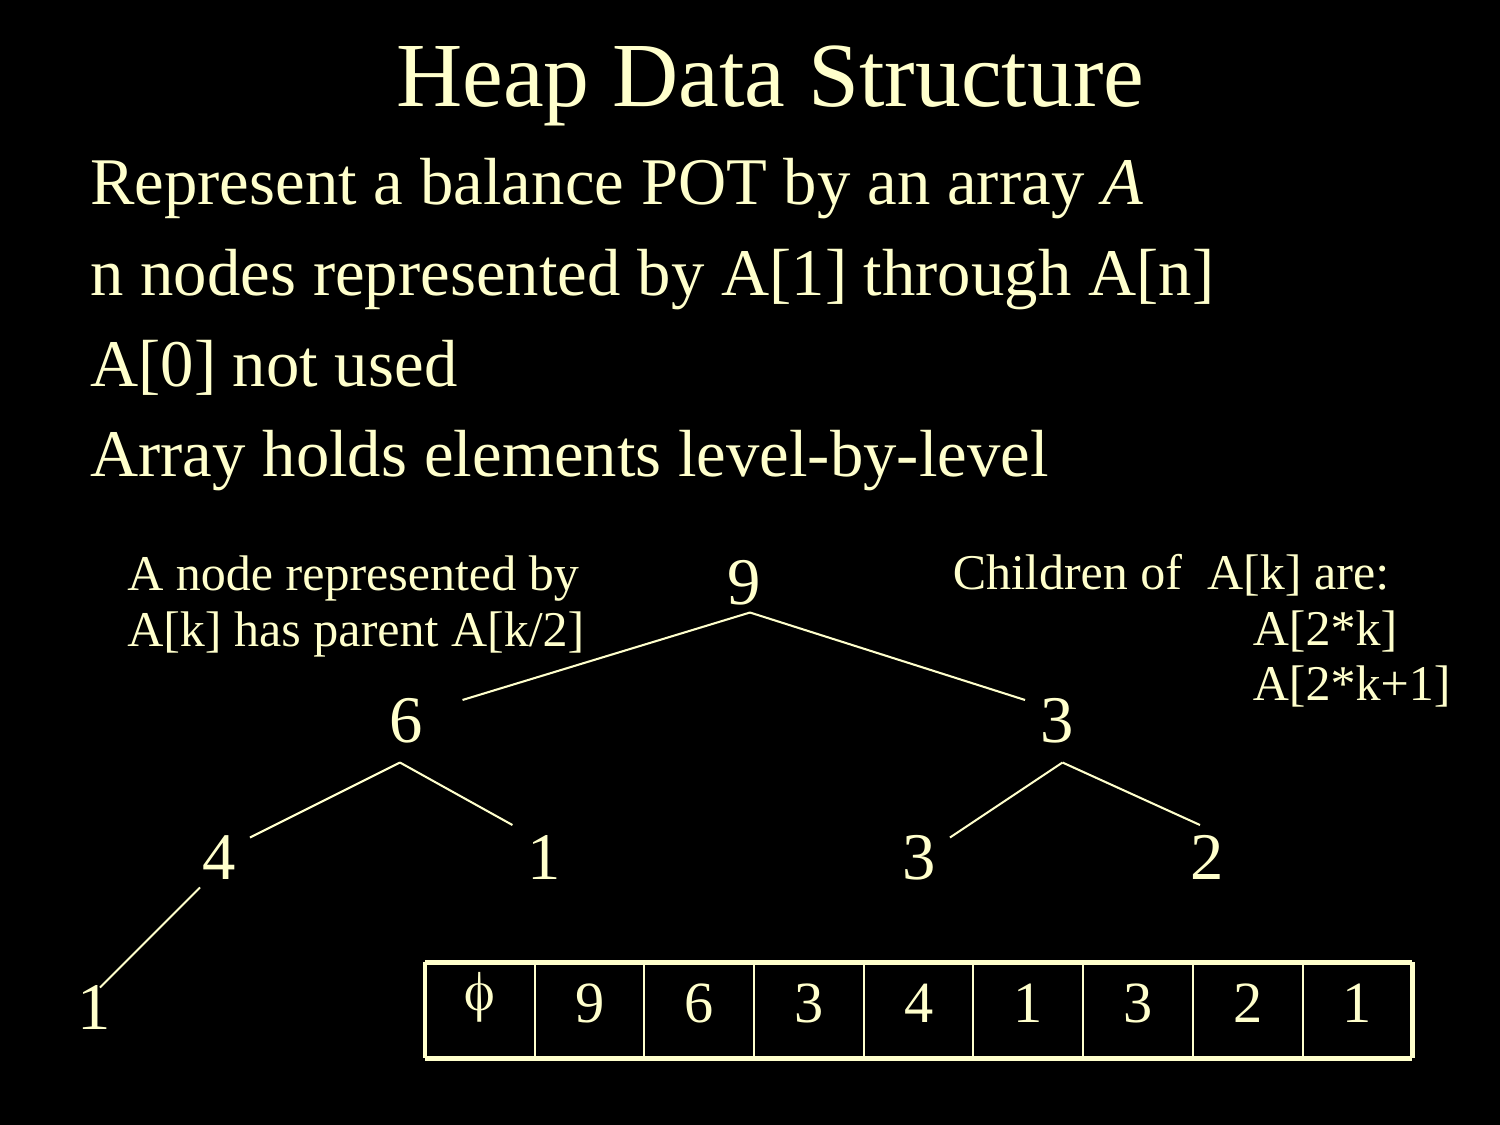

# Heap Data Structure
Represent a balance POT by an array A
n nodes represented by A[1] through A[n]
A[0] not used
Array holds elements level-by-level
9
6
3
4
1
3
2
1
Children of A[k] are:
		A[2*k]
		A[2*k+1]
A node represented by
A[k] has parent A[k/2]

9
6
3
4
1
3
2
1